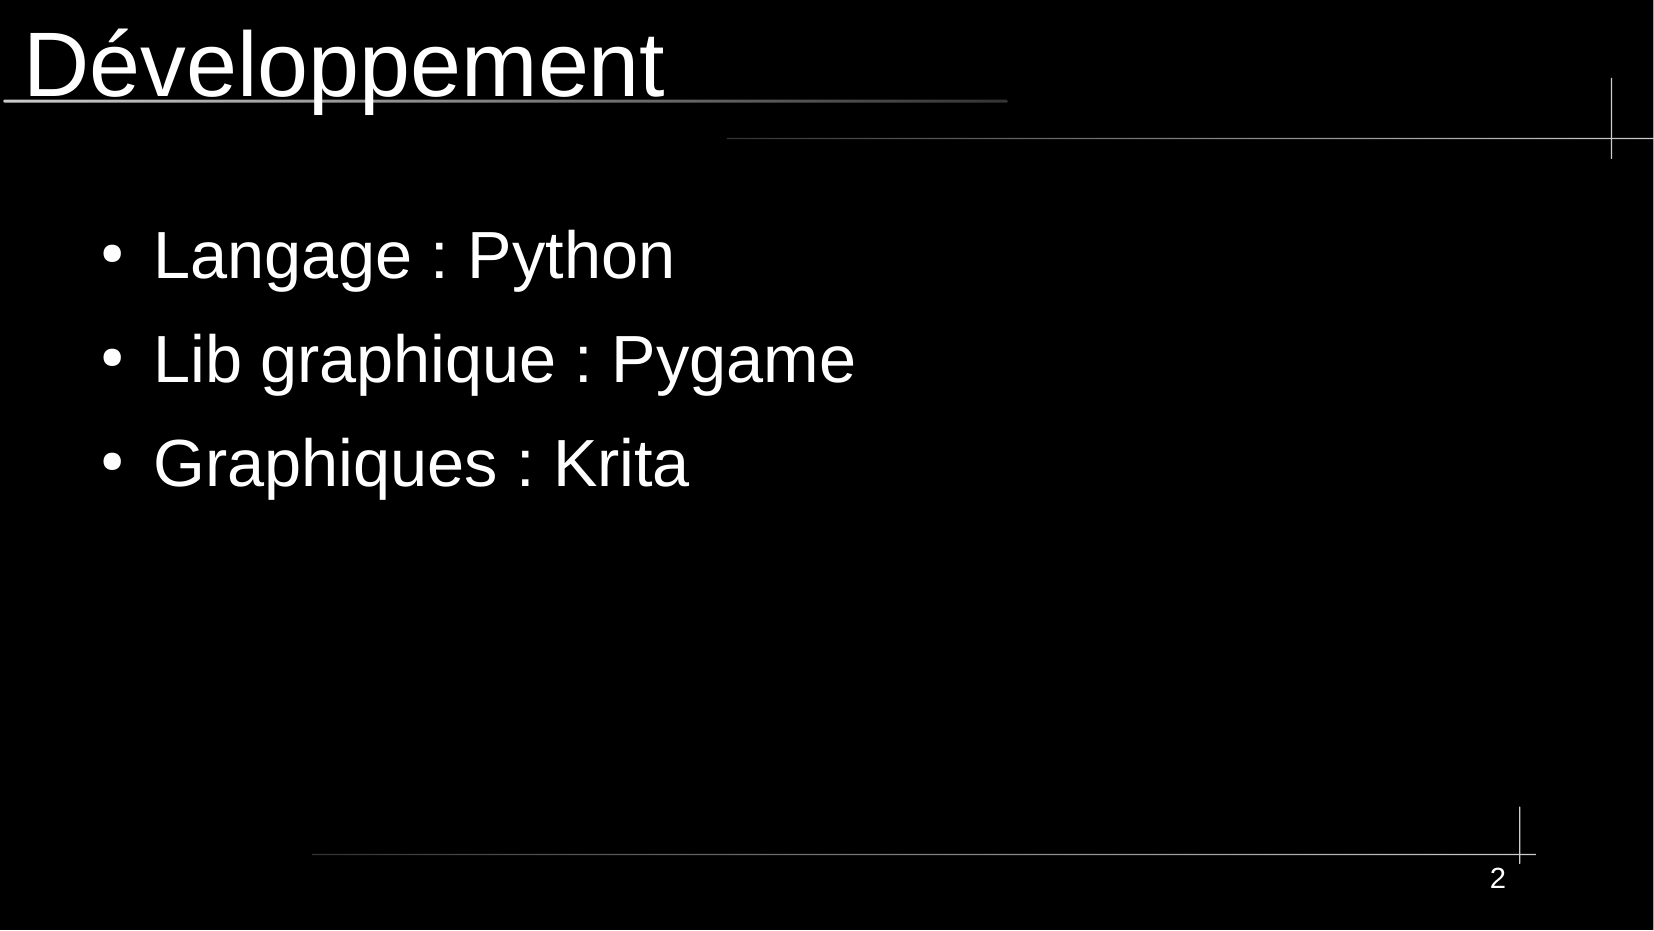

# Développement
Langage : Python
Lib graphique : Pygame
Graphiques : Krita
2